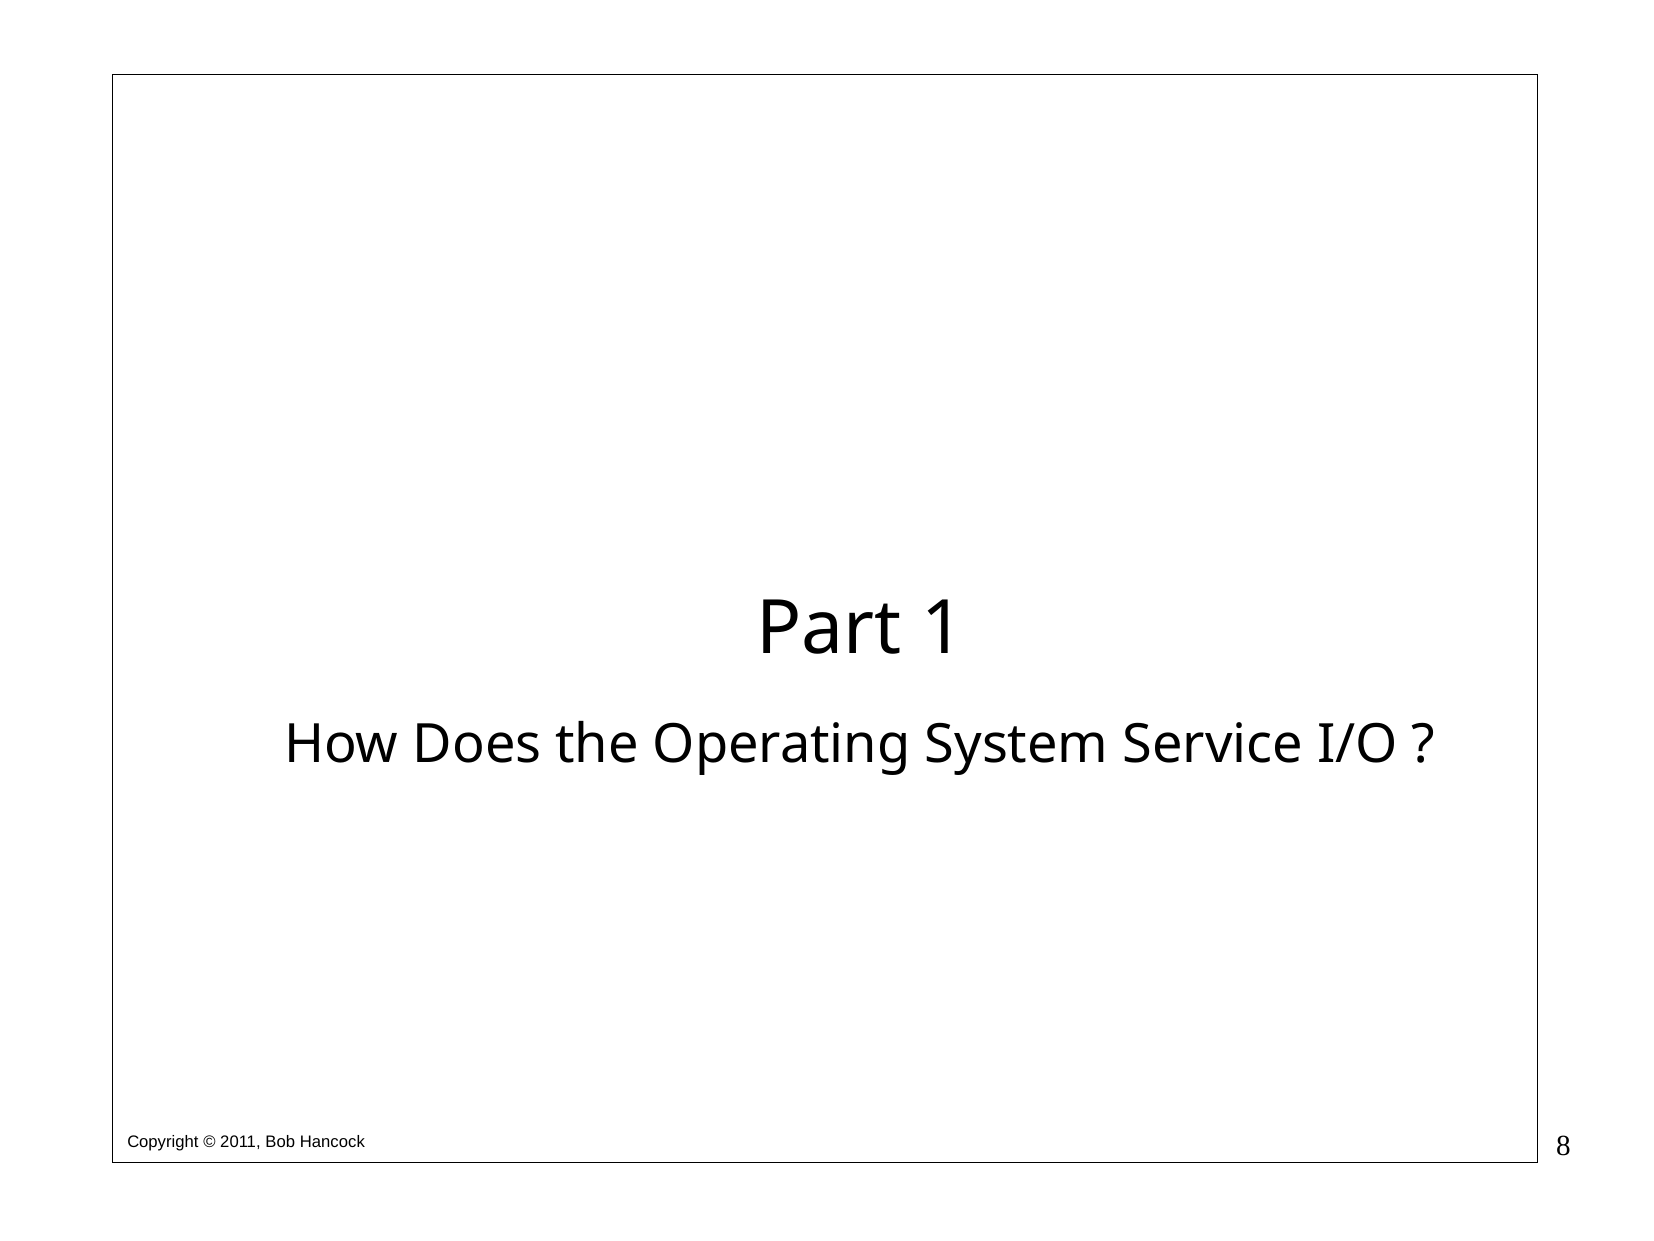

#
Part 1
How Does the Operating System Service I/O ?
Copyright © 2011, Bob Hancock
8